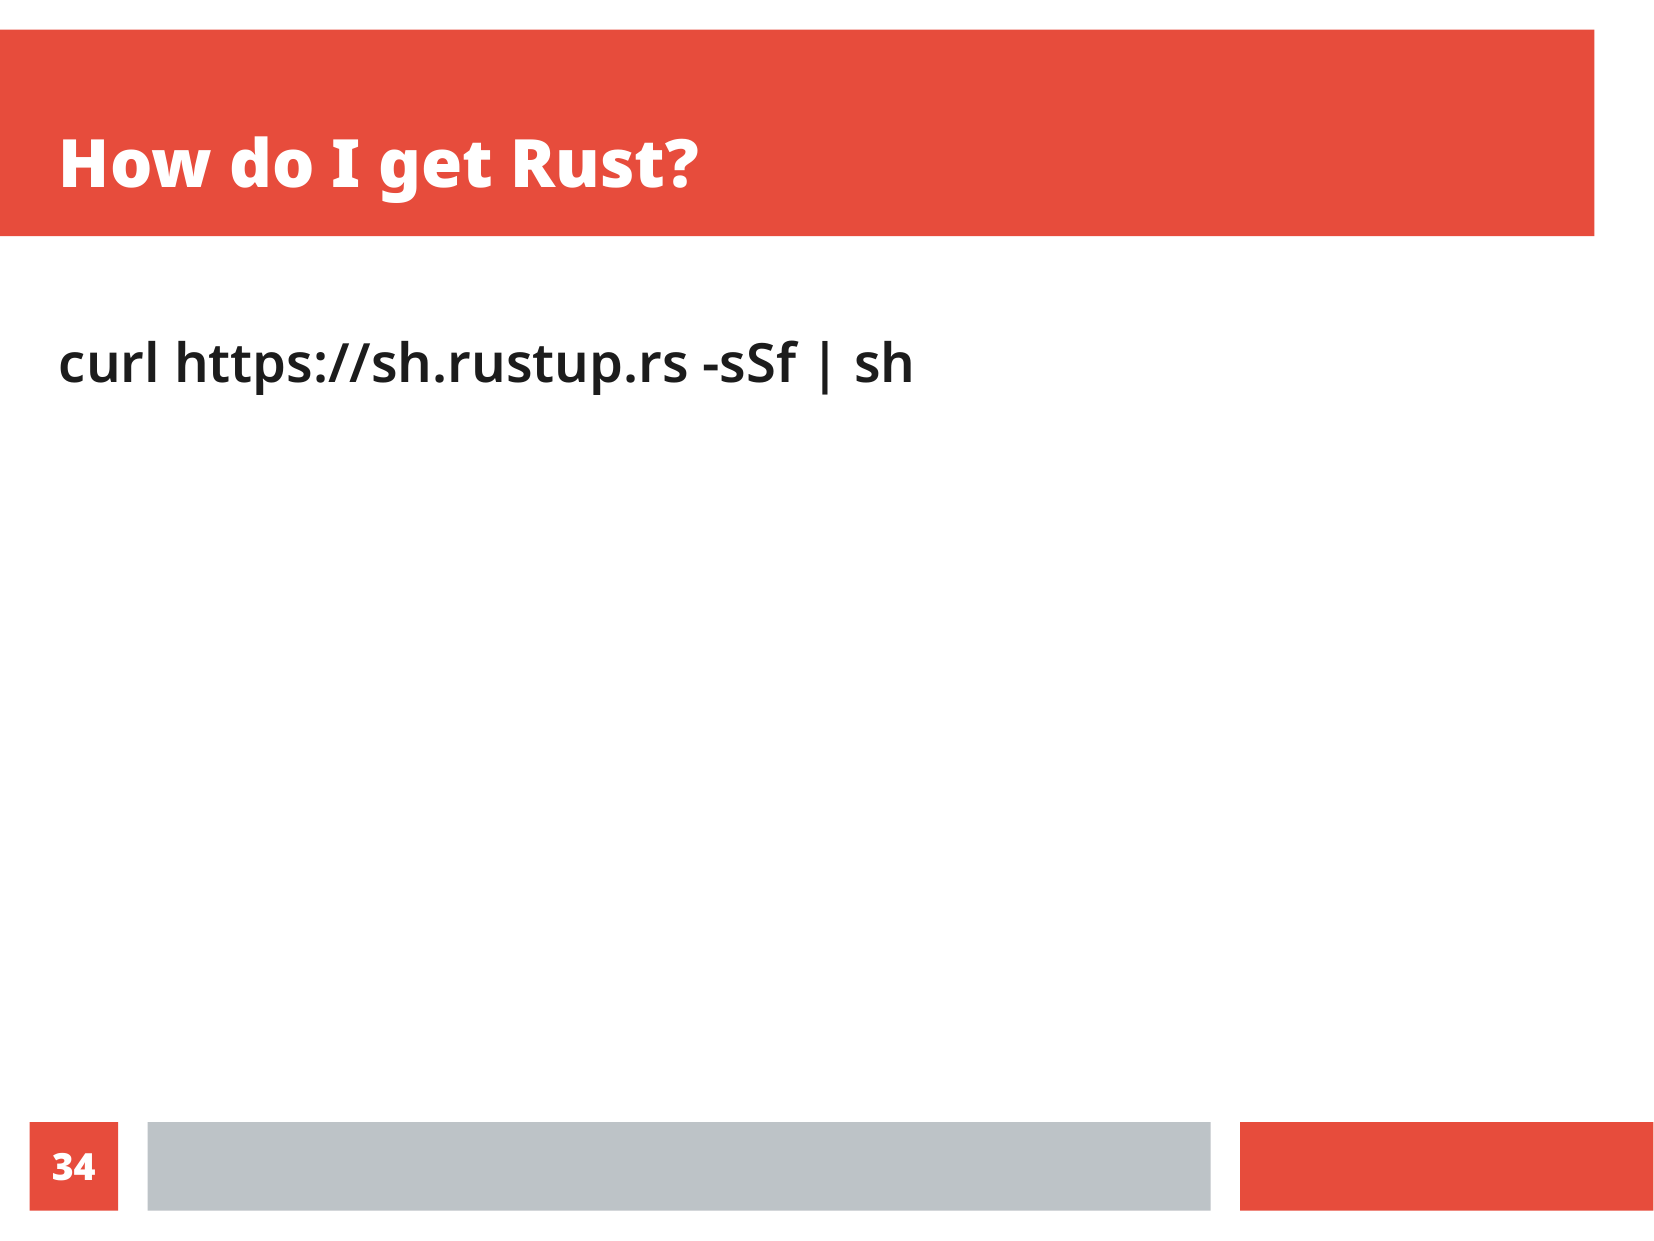

# How do I get Rust?
curl https://sh.rustup.rs -sSf | sh
34